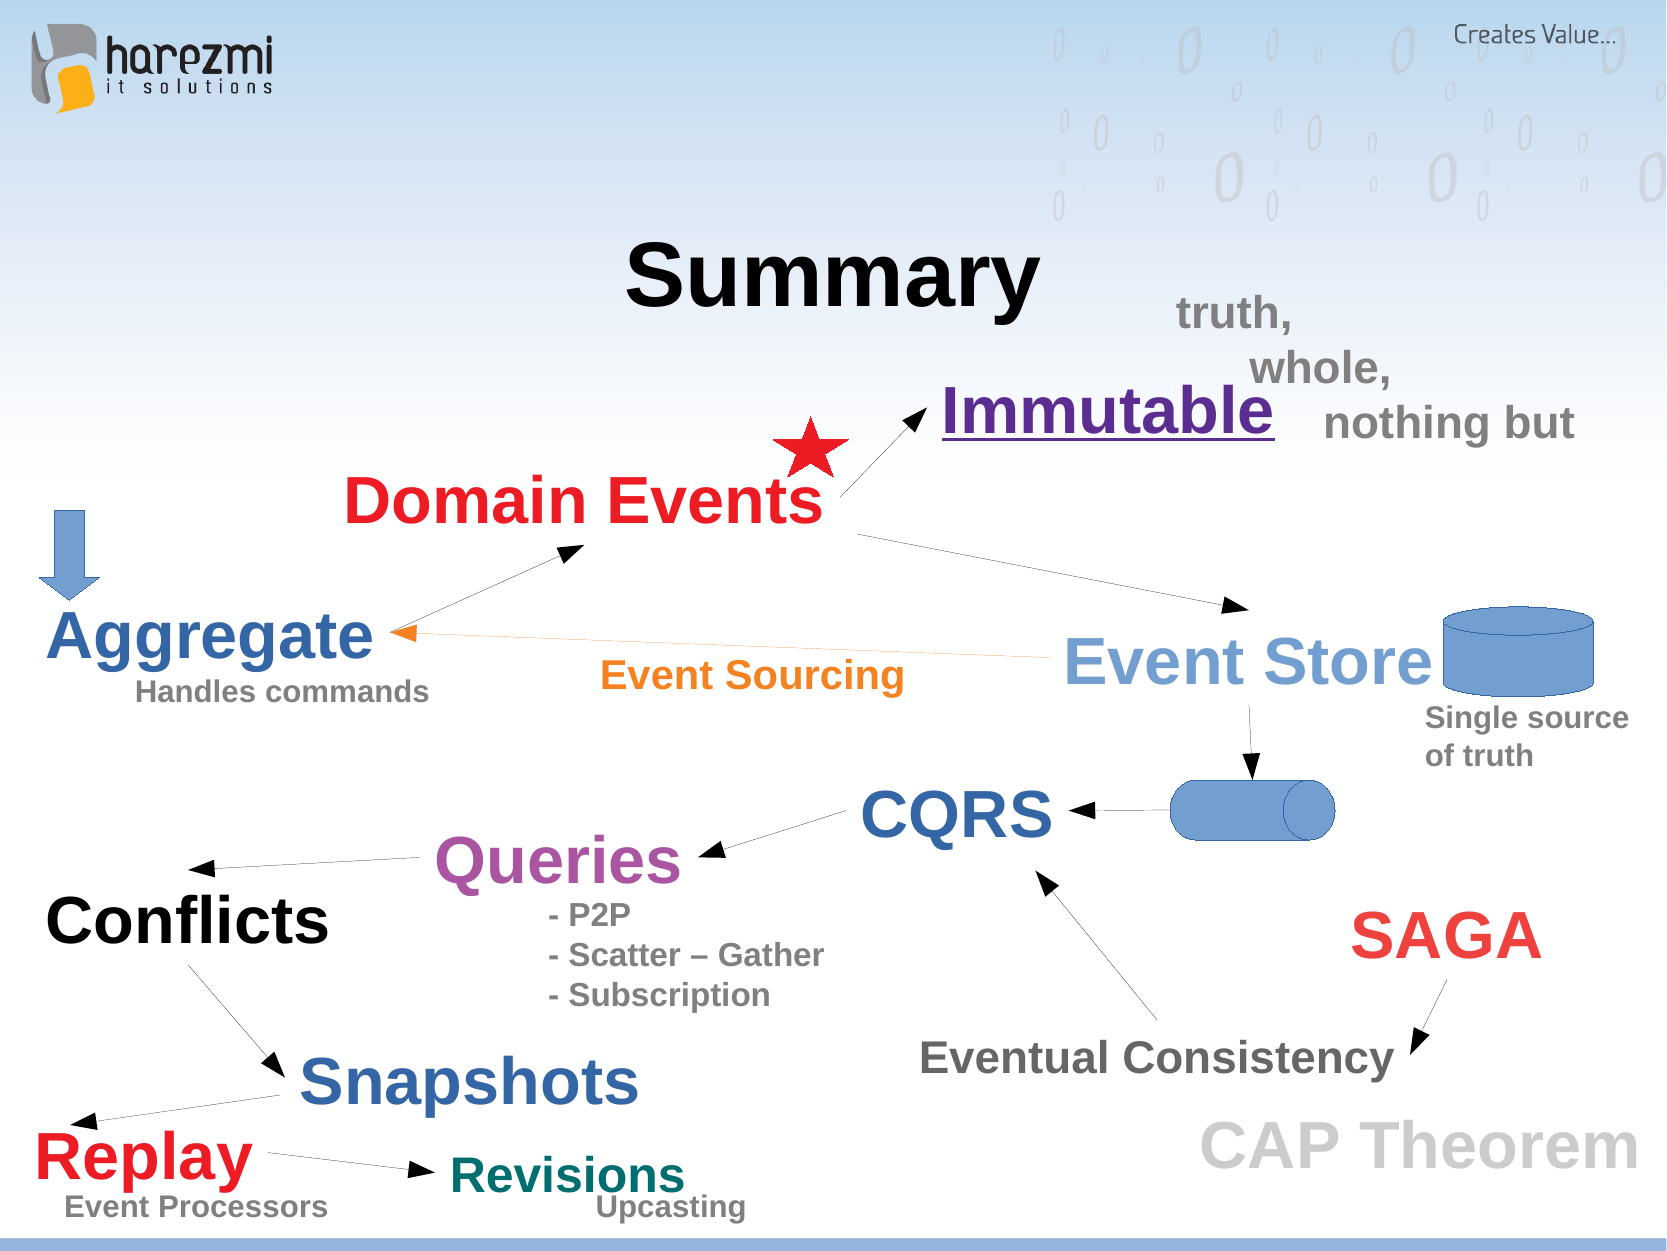

Summary
truth,
	whole,
		nothing but
Immutable
Domain Events
Aggregate
Event Store
Event Sourcing
Handles commands
Single source
of truth
CQRS
Queries
Conflicts
SAGA
- P2P
- Scatter – Gather
- Subscription
Eventual Consistency
Snapshots
CAP Theorem
Replay
Revisions
Upcasting
Event Processors